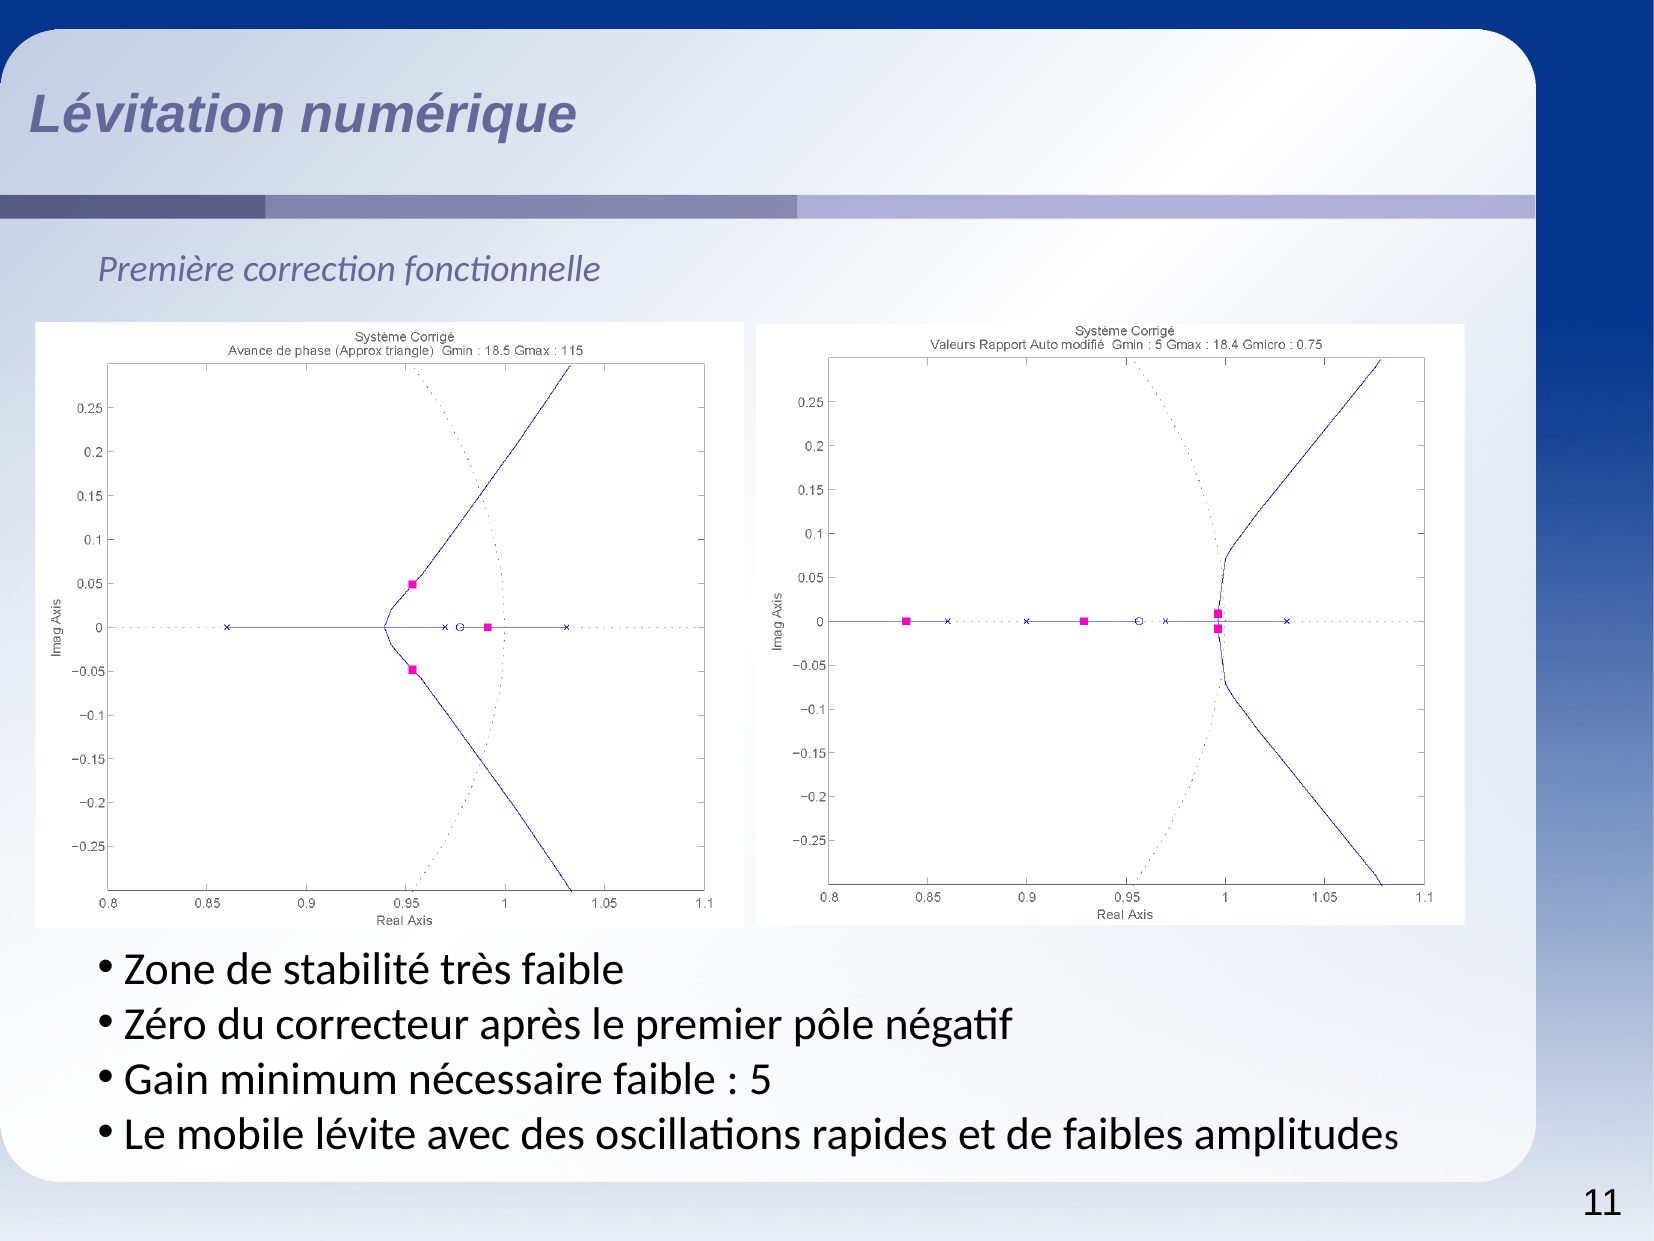

# Lévitation numérique
Première correction fonctionnelle
 Zone de stabilité très faible
 Zéro du correcteur après le premier pôle négatif
 Gain minimum nécessaire faible : 5
 Le mobile lévite avec des oscillations rapides et de faibles amplitudes
11